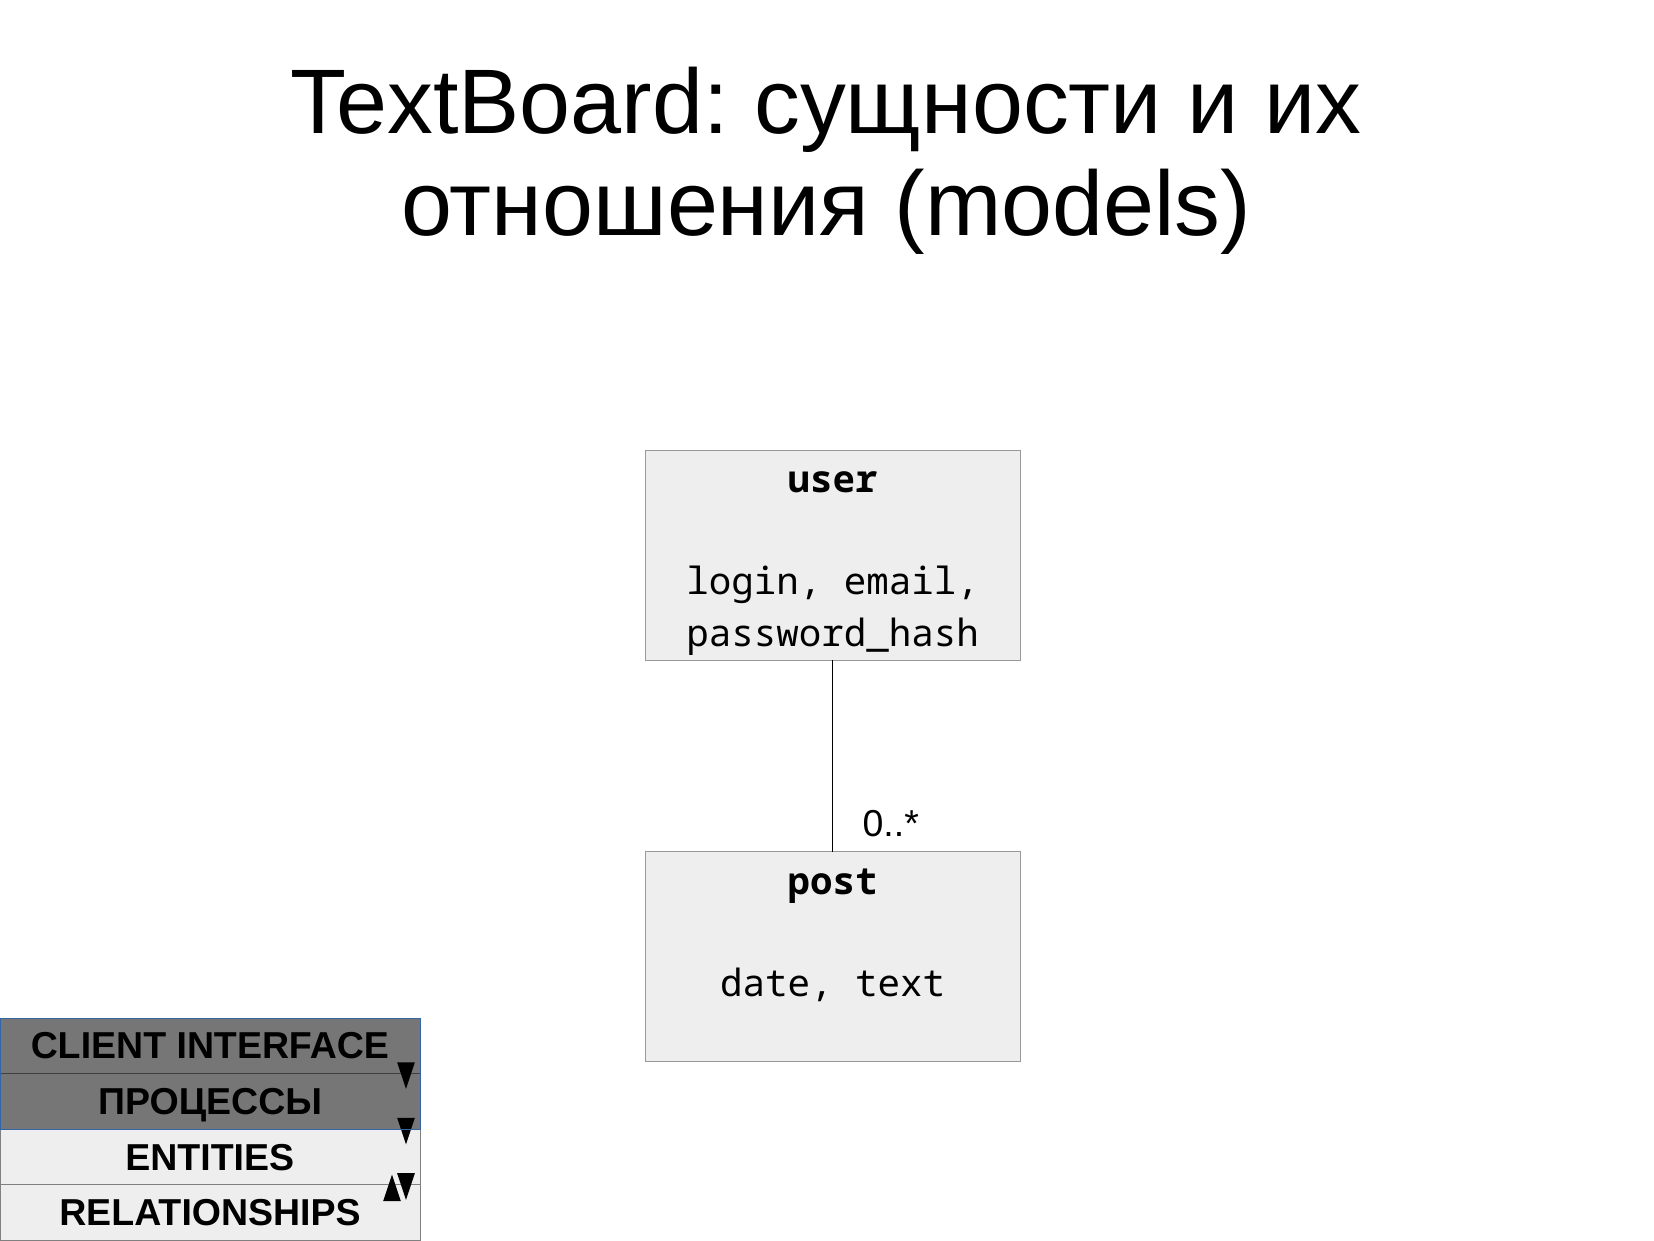

# TextBoard: сущности и их отношения (models)
user
login, email,
password_hash
0..*
post
date, text
CLIENT INTERFACE
ПРОЦЕССЫ
ENTITIES
RELATIONSHIPS